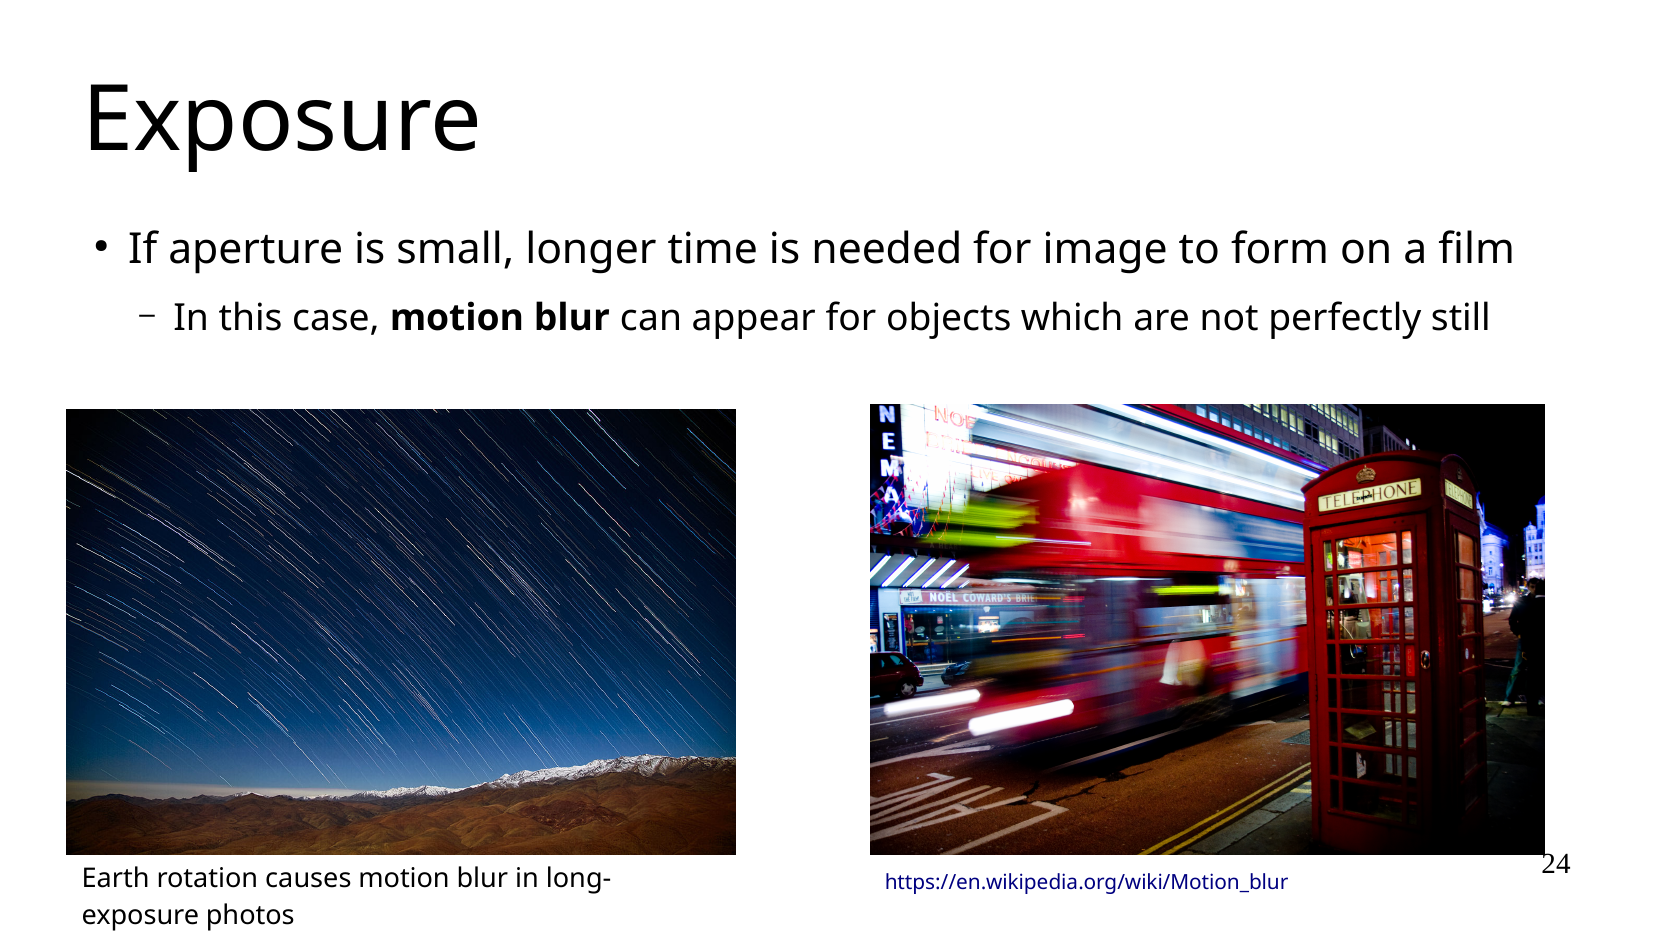

# Exposure
If aperture is small, longer time is needed for image to form on a film
In this case, motion blur can appear for objects which are not perfectly still
24
Earth rotation causes motion blur in long-exposure photos
https://en.wikipedia.org/wiki/Motion_blur